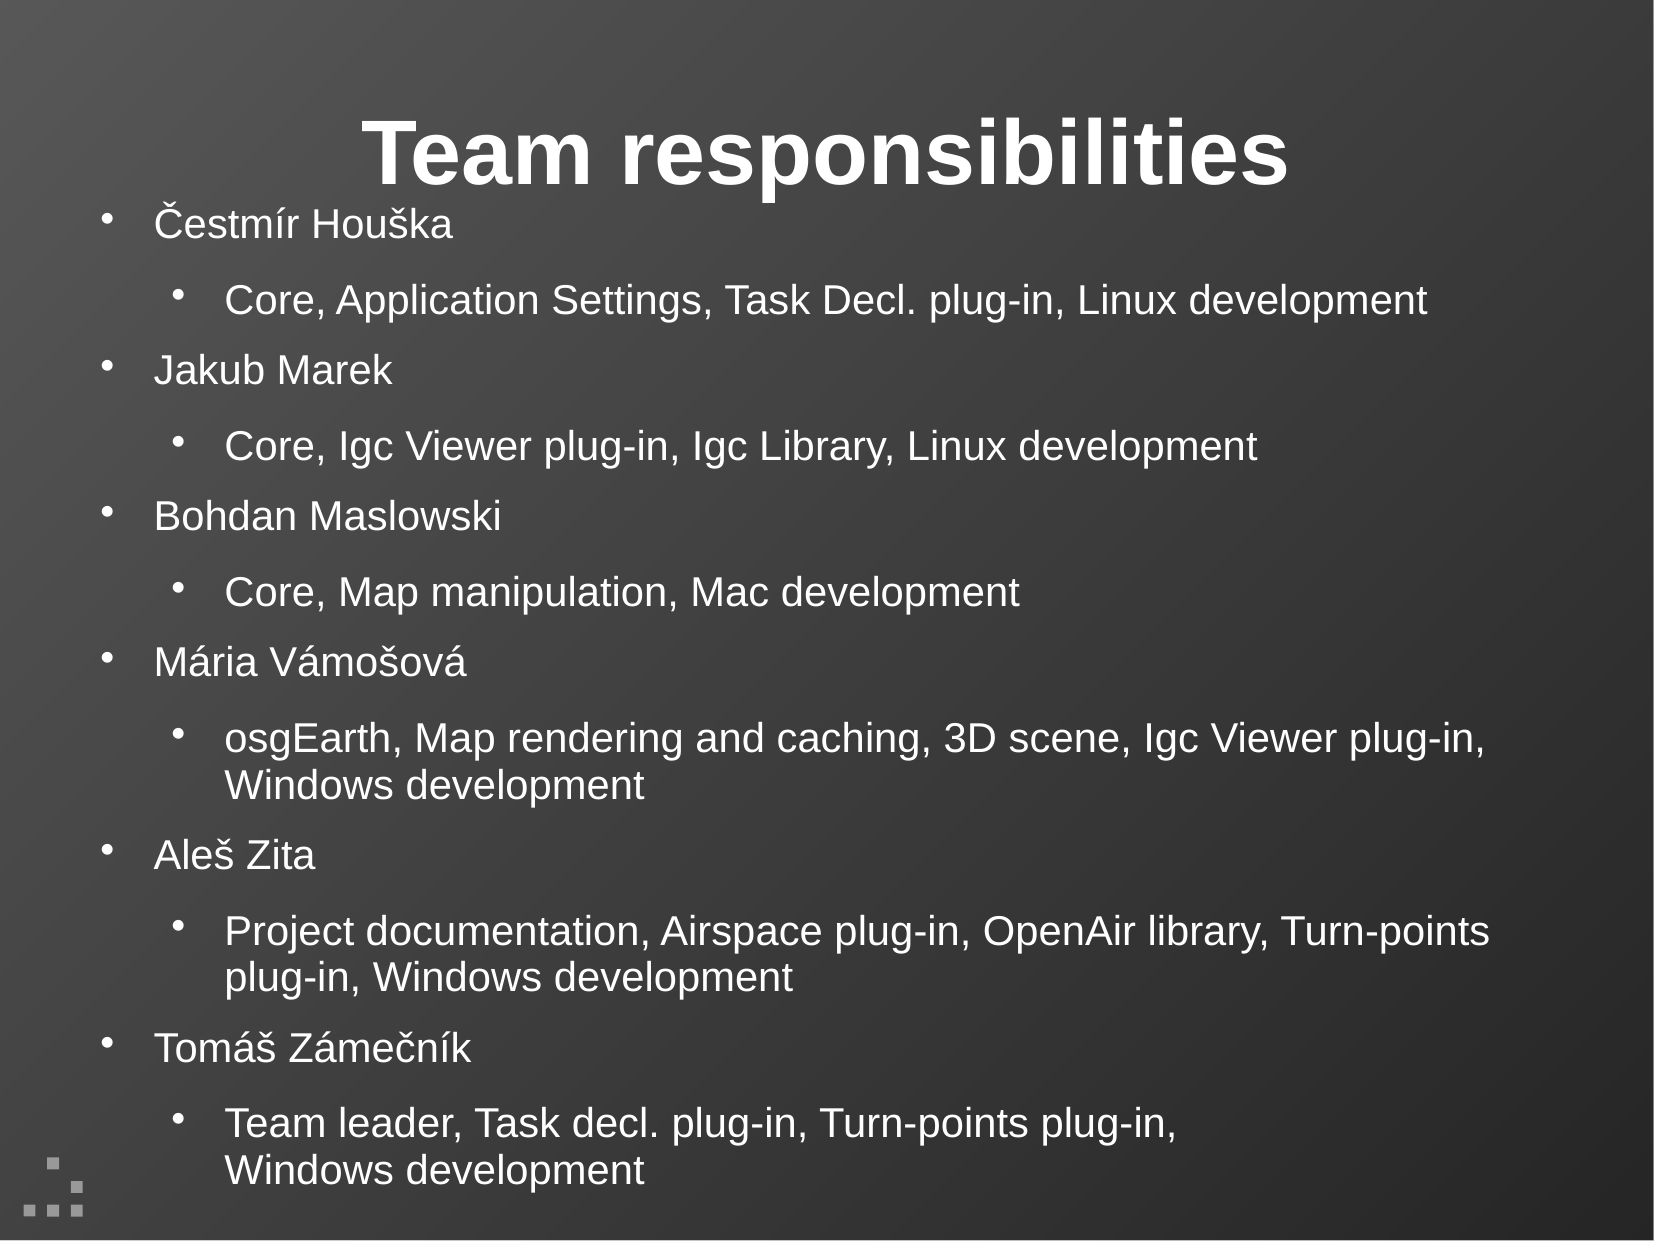

Team responsibilities
# Čestmír Houška
Core, Application Settings, Task Decl. plug-in, Linux development
Jakub Marek
Core, Igc Viewer plug-in, Igc Library, Linux development
Bohdan Maslowski
Core, Map manipulation, Mac development
Mária Vámošová
osgEarth, Map rendering and caching, 3D scene, Igc Viewer plug-in, Windows development
Aleš Zita
Project documentation, Airspace plug-in, OpenAir library, Turn-points plug-in, Windows development
Tomáš Zámečník
Team leader, Task decl. plug-in, Turn-points plug-in, Windows development